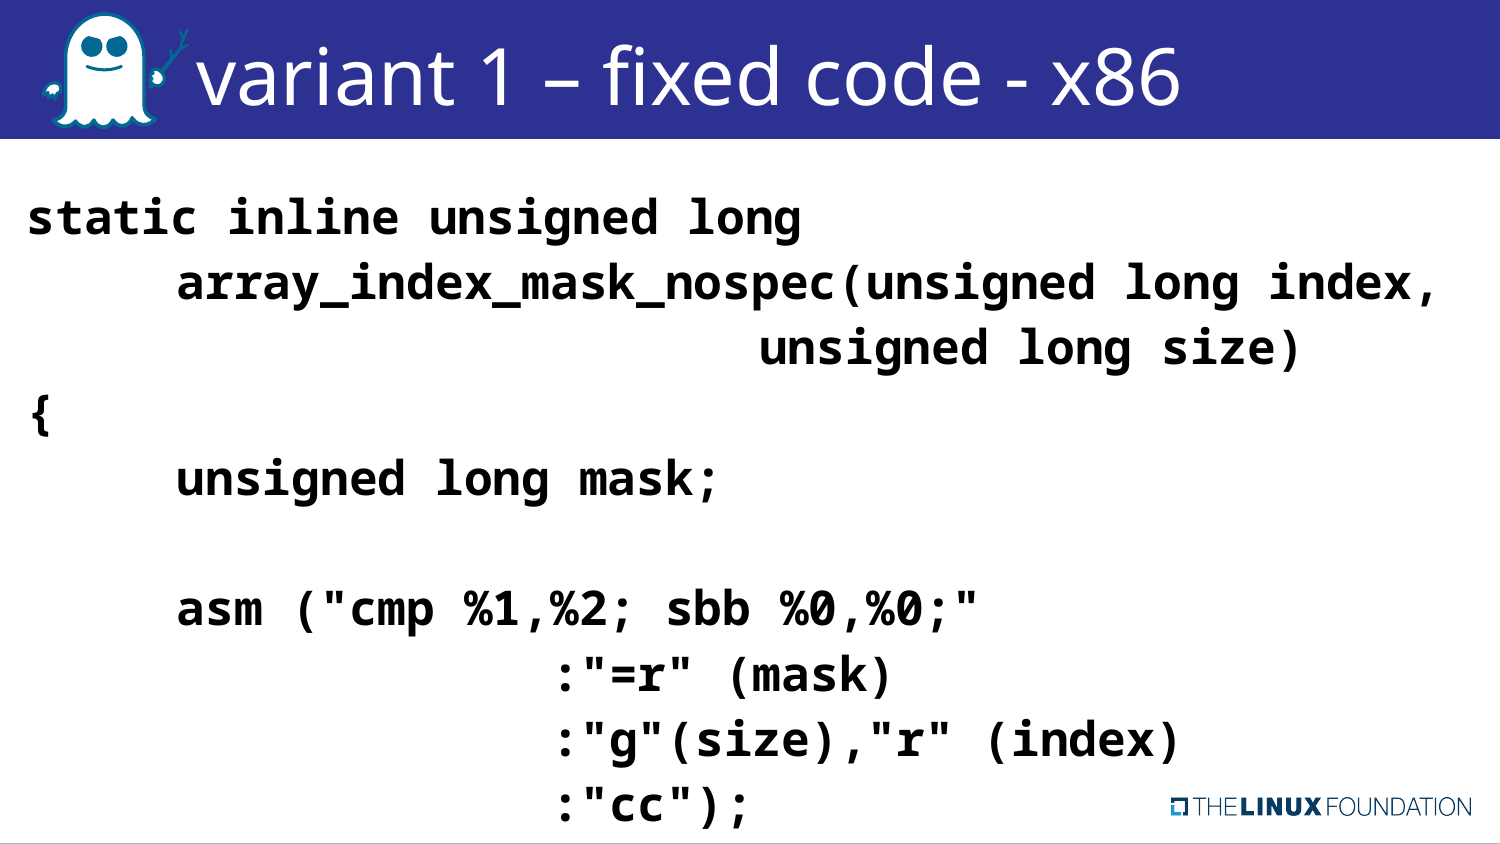

# variant 1 – fixed code - x86
static inline unsigned long
		array_index_mask_nospec(unsigned long index,
									 unsigned long size)
{
		unsigned long mask;
		asm ("cmp %1,%2; sbb %0,%0;"
							:"=r" (mask)
							:"g"(size),"r" (index)
							:"cc");
		return mask;
}